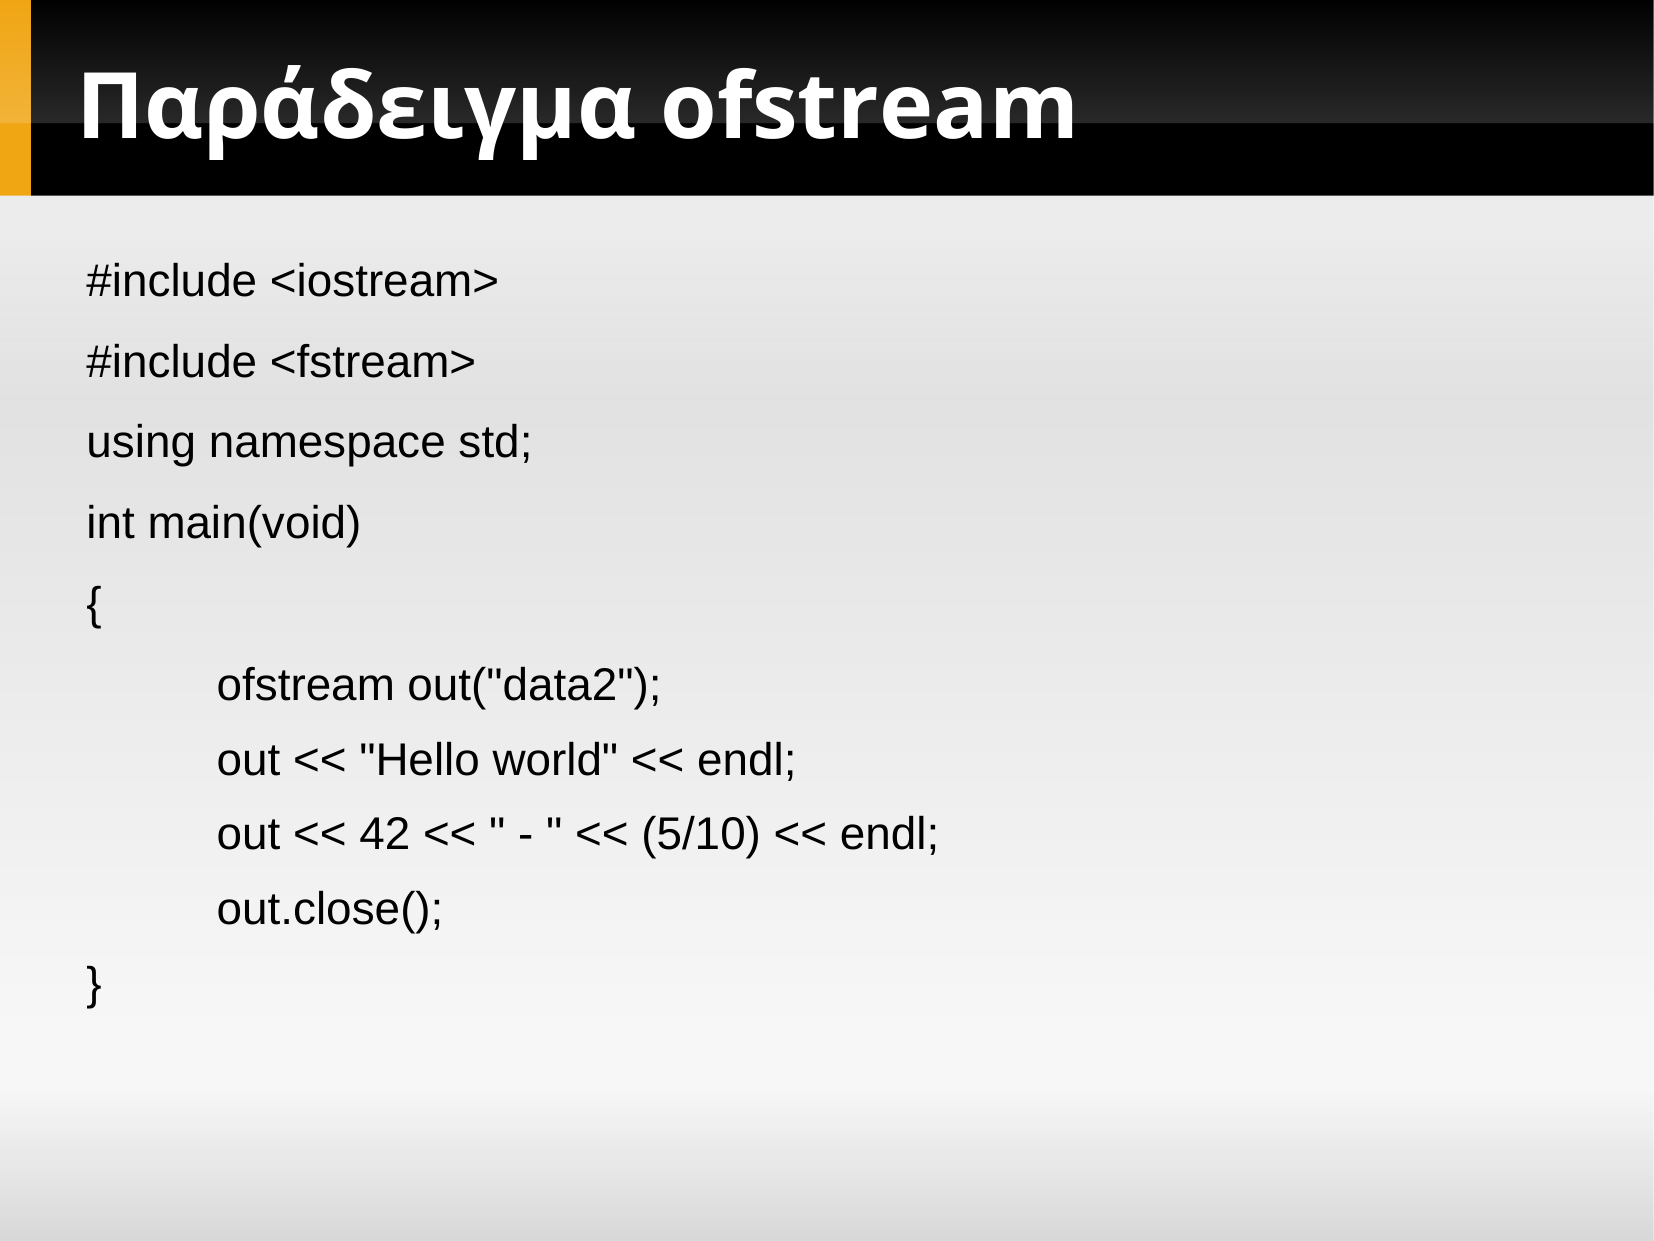

# Παράδειγμα οfstream
#include <iostream>
#include <fstream>
using namespace std;
int main(void)
{
οfstream out("data2");
out << "Hello world" << endl;
out << 42 << " - " << (5/10) << endl;
out.close();
}